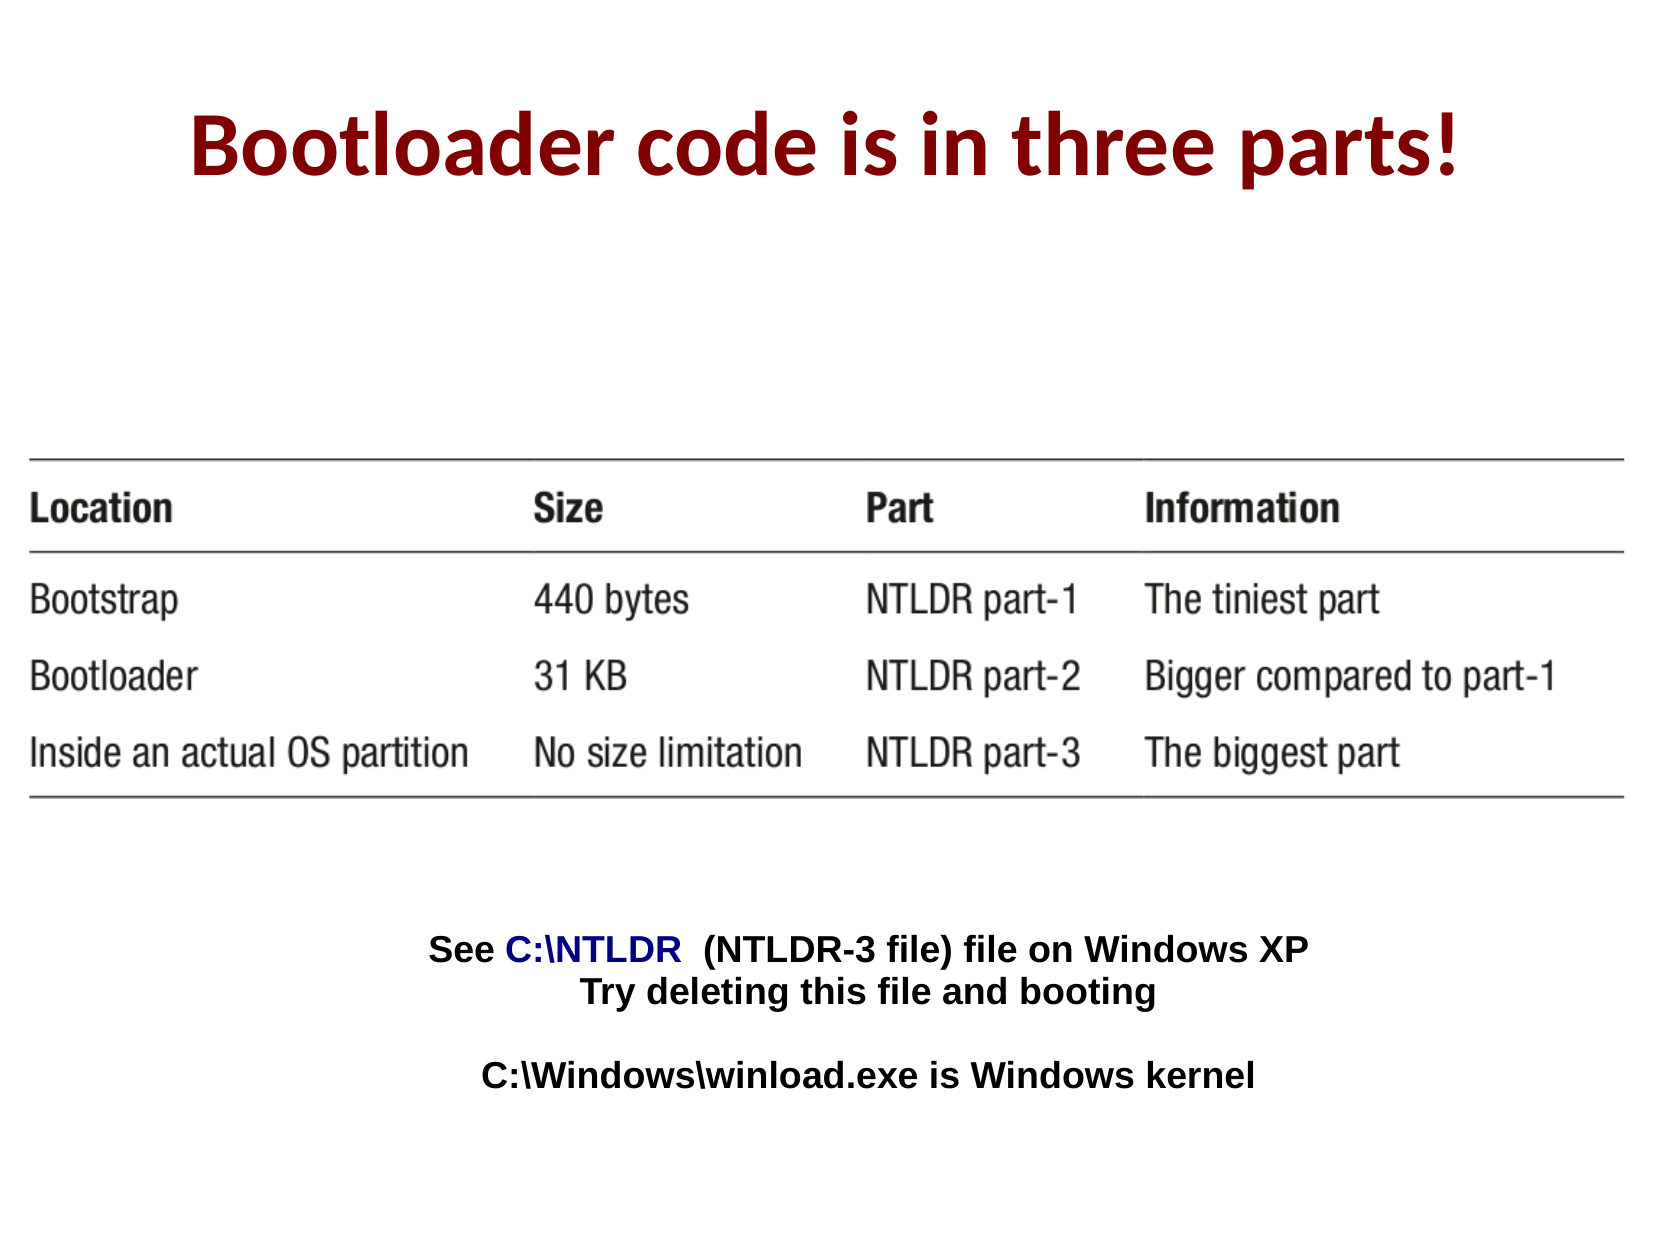

# Bootloader code is in three parts!
See C:\NTLDR (NTLDR-3 file) file on Windows XP
Try deleting this file and booting
C:\Windows\winload.exe is Windows kernel